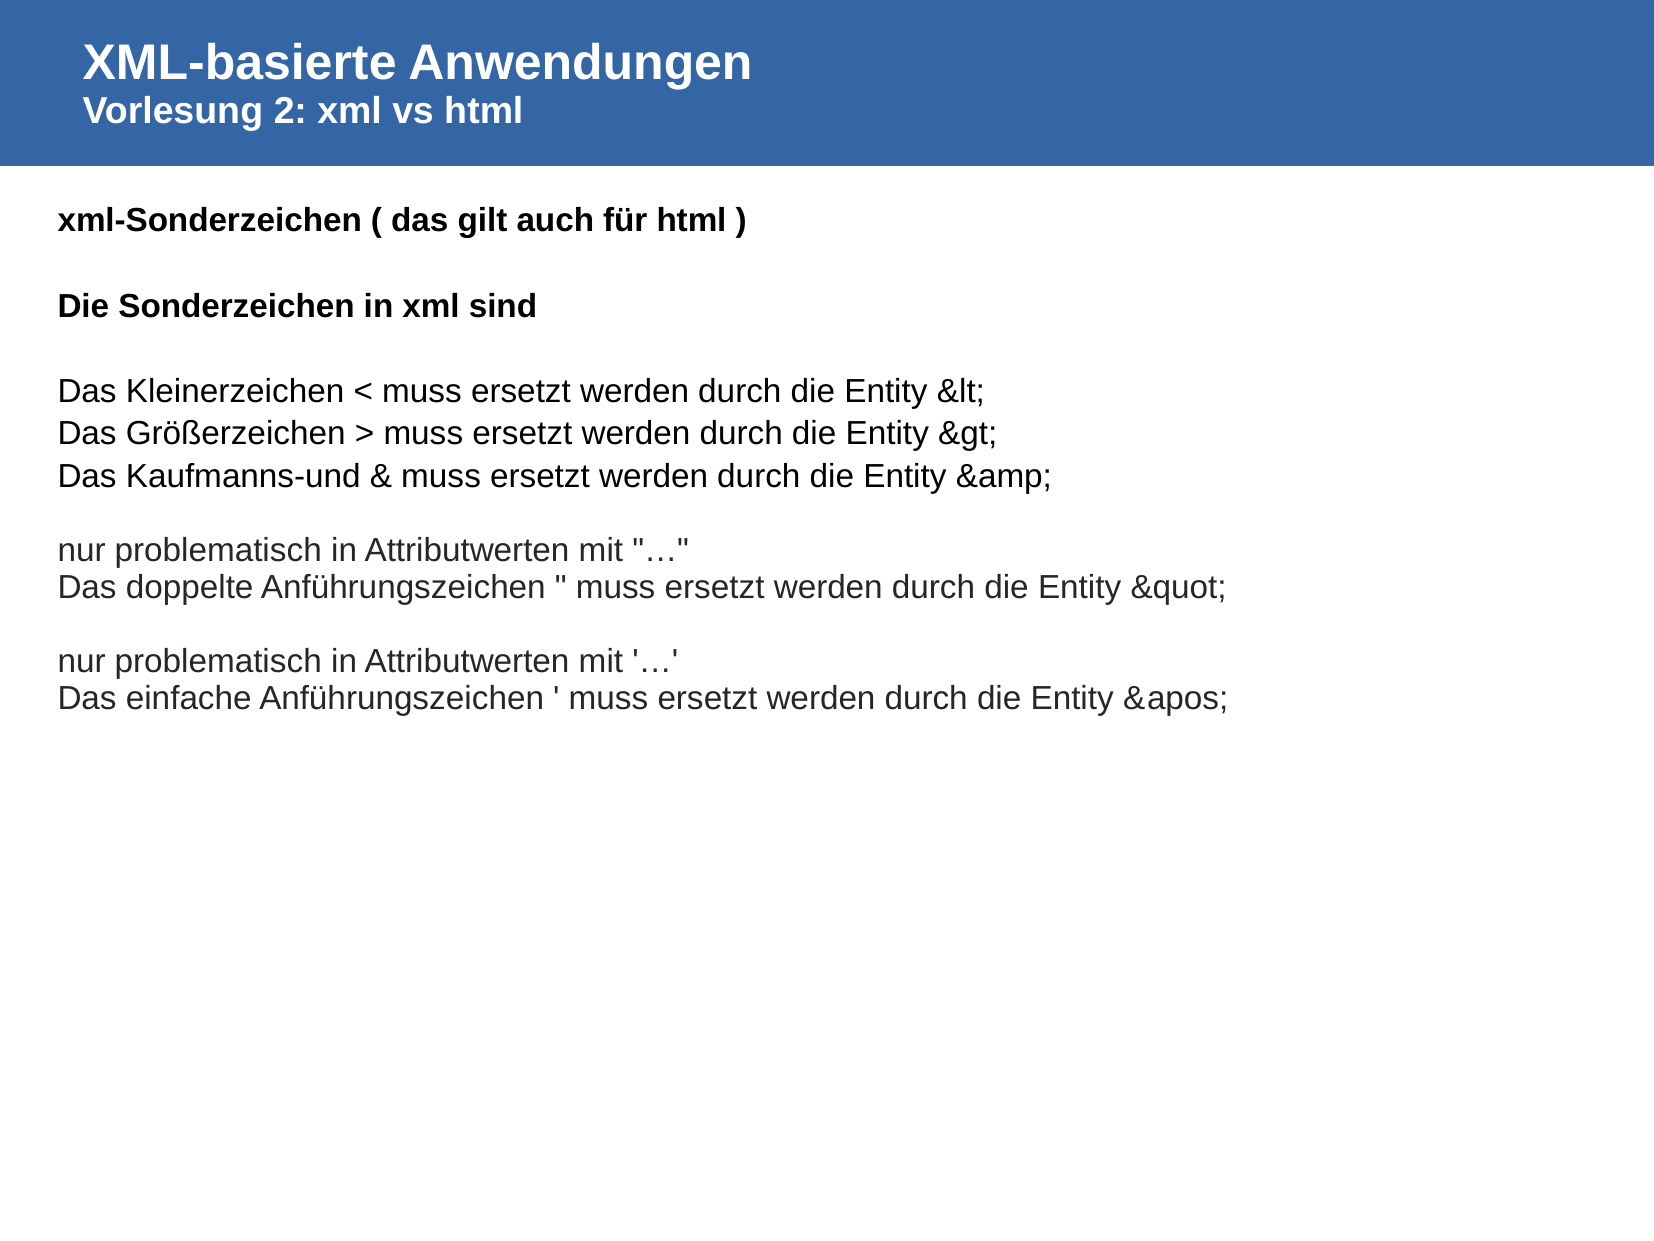

# XML-basierte Anwendungen Vorlesung 2: xml vs html
xml-Sonderzeichen ( das gilt auch für html )
Die Sonderzeichen in xml sind
Das Kleinerzeichen < muss ersetzt werden durch die Entity &lt;
Das Größerzeichen > muss ersetzt werden durch die Entity &gt;
Das Kaufmanns-und & muss ersetzt werden durch die Entity &amp;
nur problematisch in Attributwerten mit "…"
Das doppelte Anführungszeichen " muss ersetzt werden durch die Entity &quot;
nur problematisch in Attributwerten mit '…'
Das einfache Anführungszeichen ' muss ersetzt werden durch die Entity &apos;